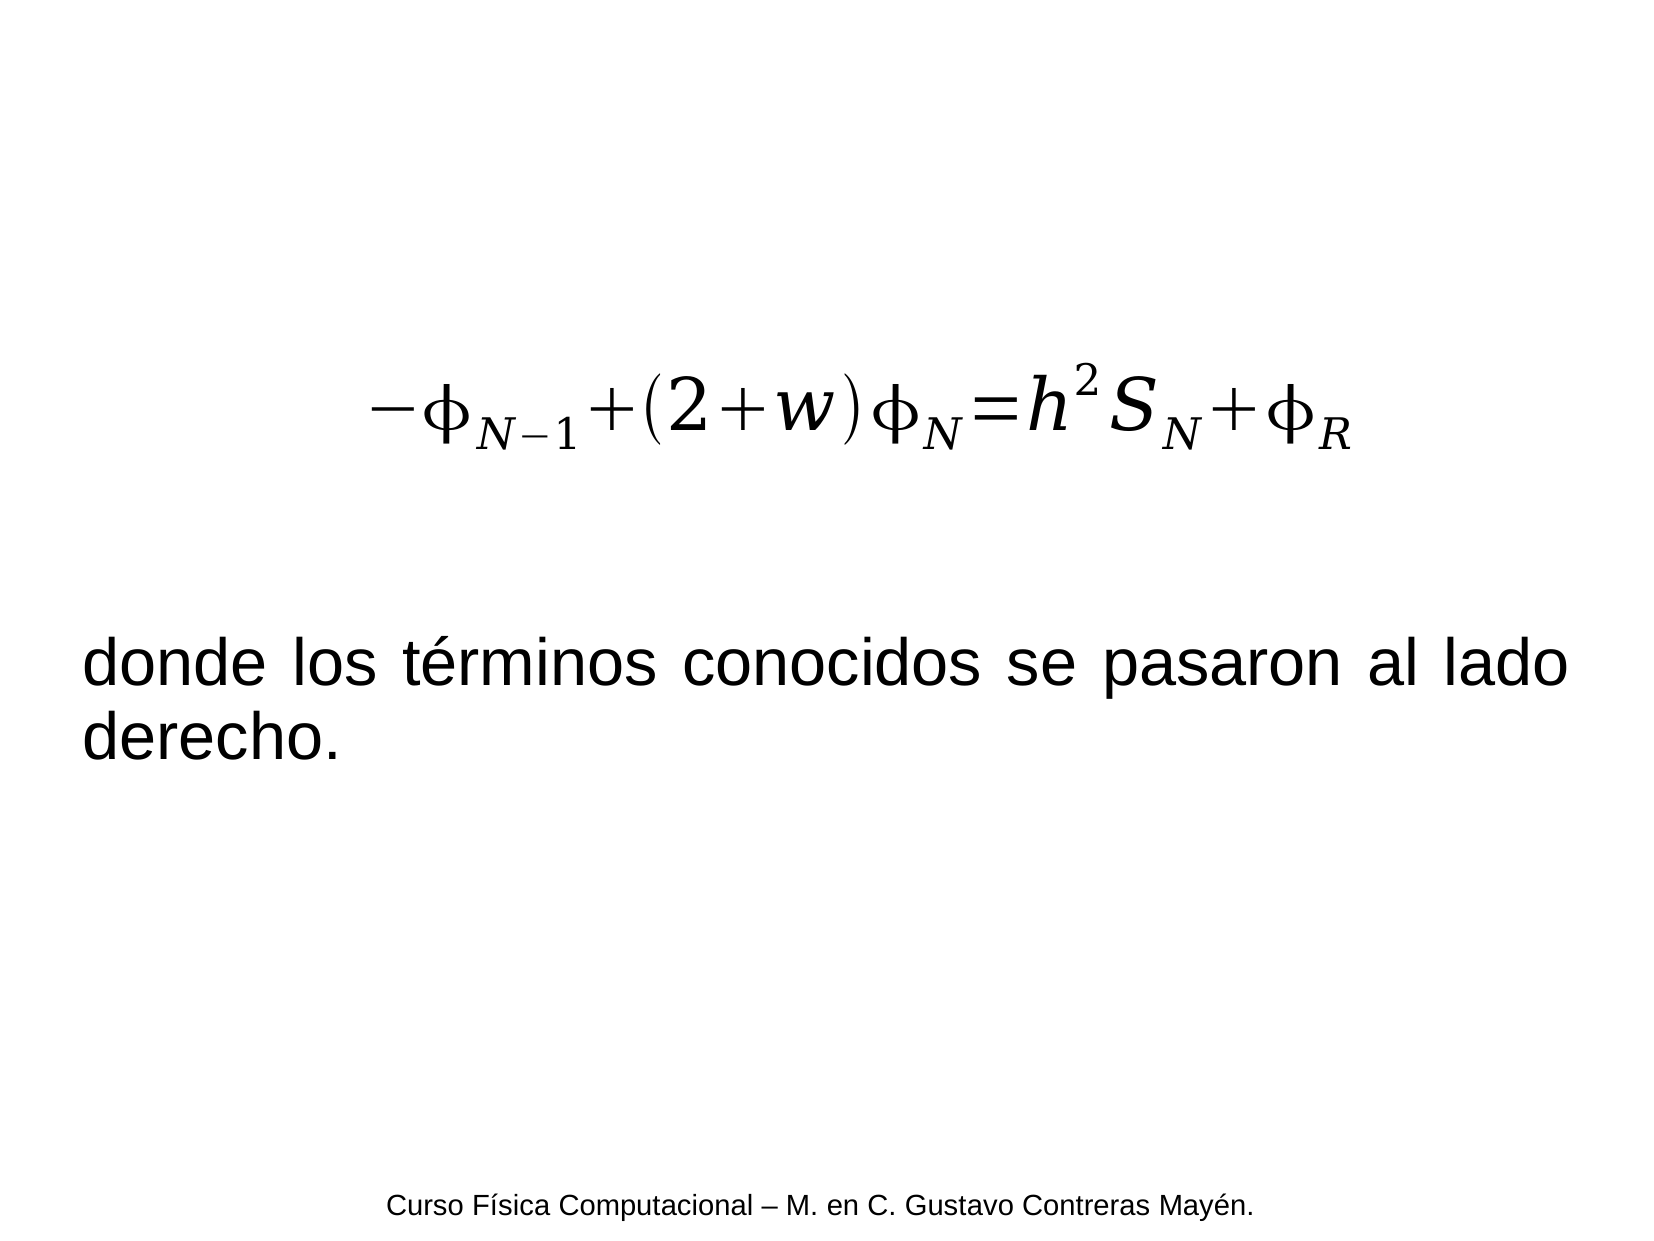

#
donde los términos conocidos se pasaron al lado derecho.